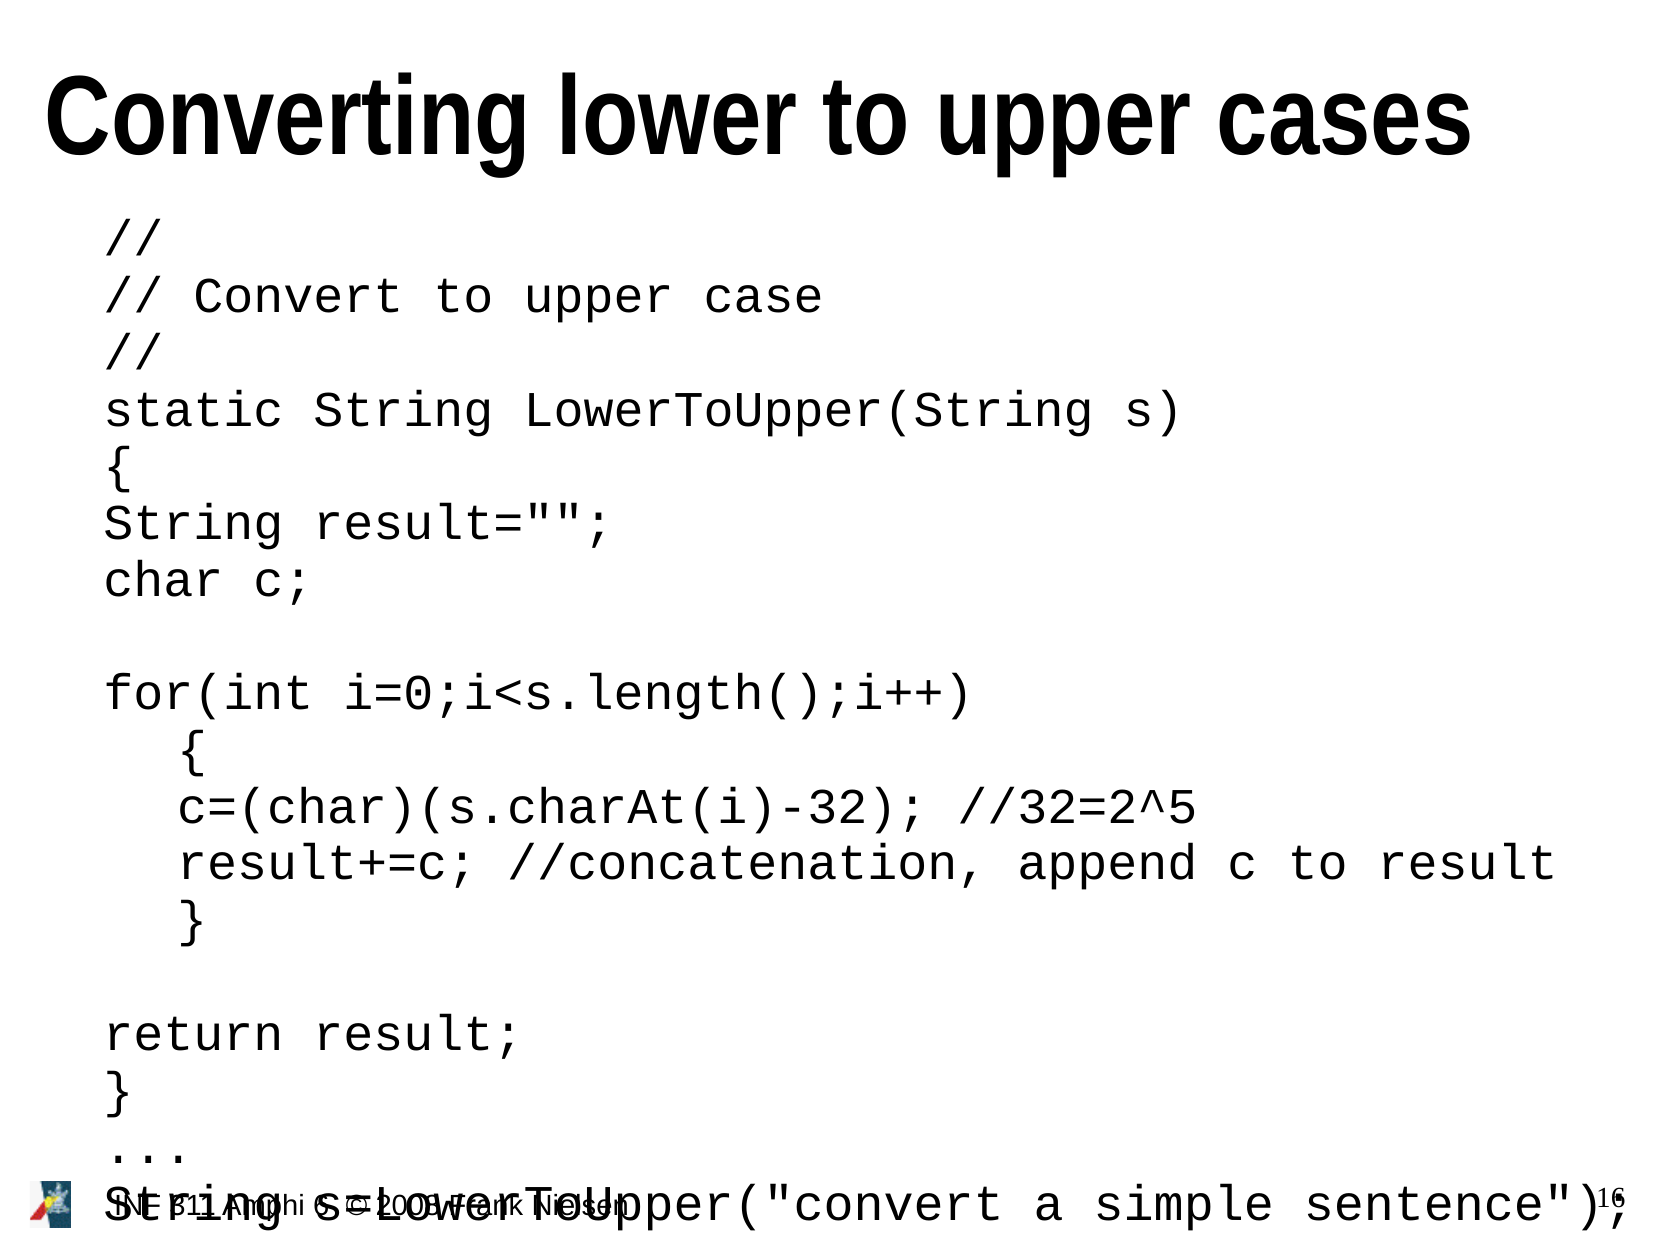

Converting lower to upper cases
//
// Convert to upper case
//
static String LowerToUpper(String s)
{
String result="";
char c;
for(int i=0;i<s.length();i++)
	{
	c=(char)(s.charAt(i)-32); //32=2^5
	result+=c; //concatenation, append c to result
	}
return result;
}
...
String s=LowerToUpper("convert a simple sentence");